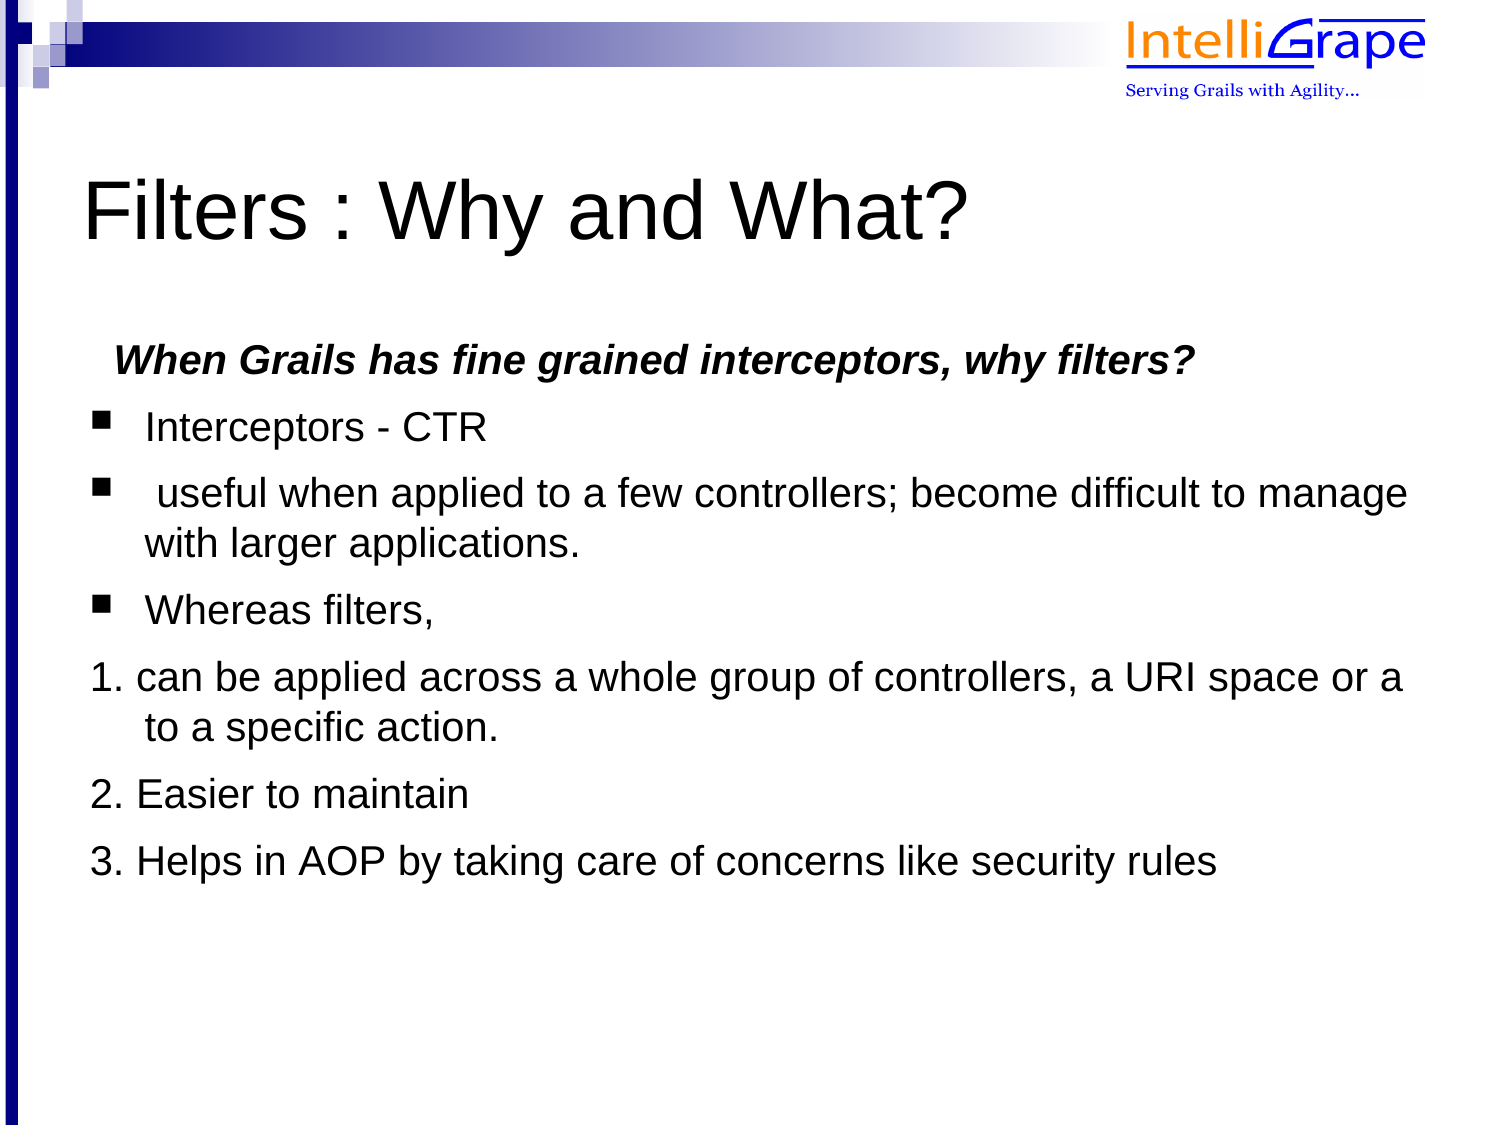

# Filters : Why and What?
When Grails has fine grained interceptors, why filters?
Interceptors - CTR
 useful when applied to a few controllers; become difficult to manage with larger applications.
Whereas filters,
1. can be applied across a whole group of controllers, a URI space or a to a specific action.
2. Easier to maintain
3. Helps in AOP by taking care of concerns like security rules